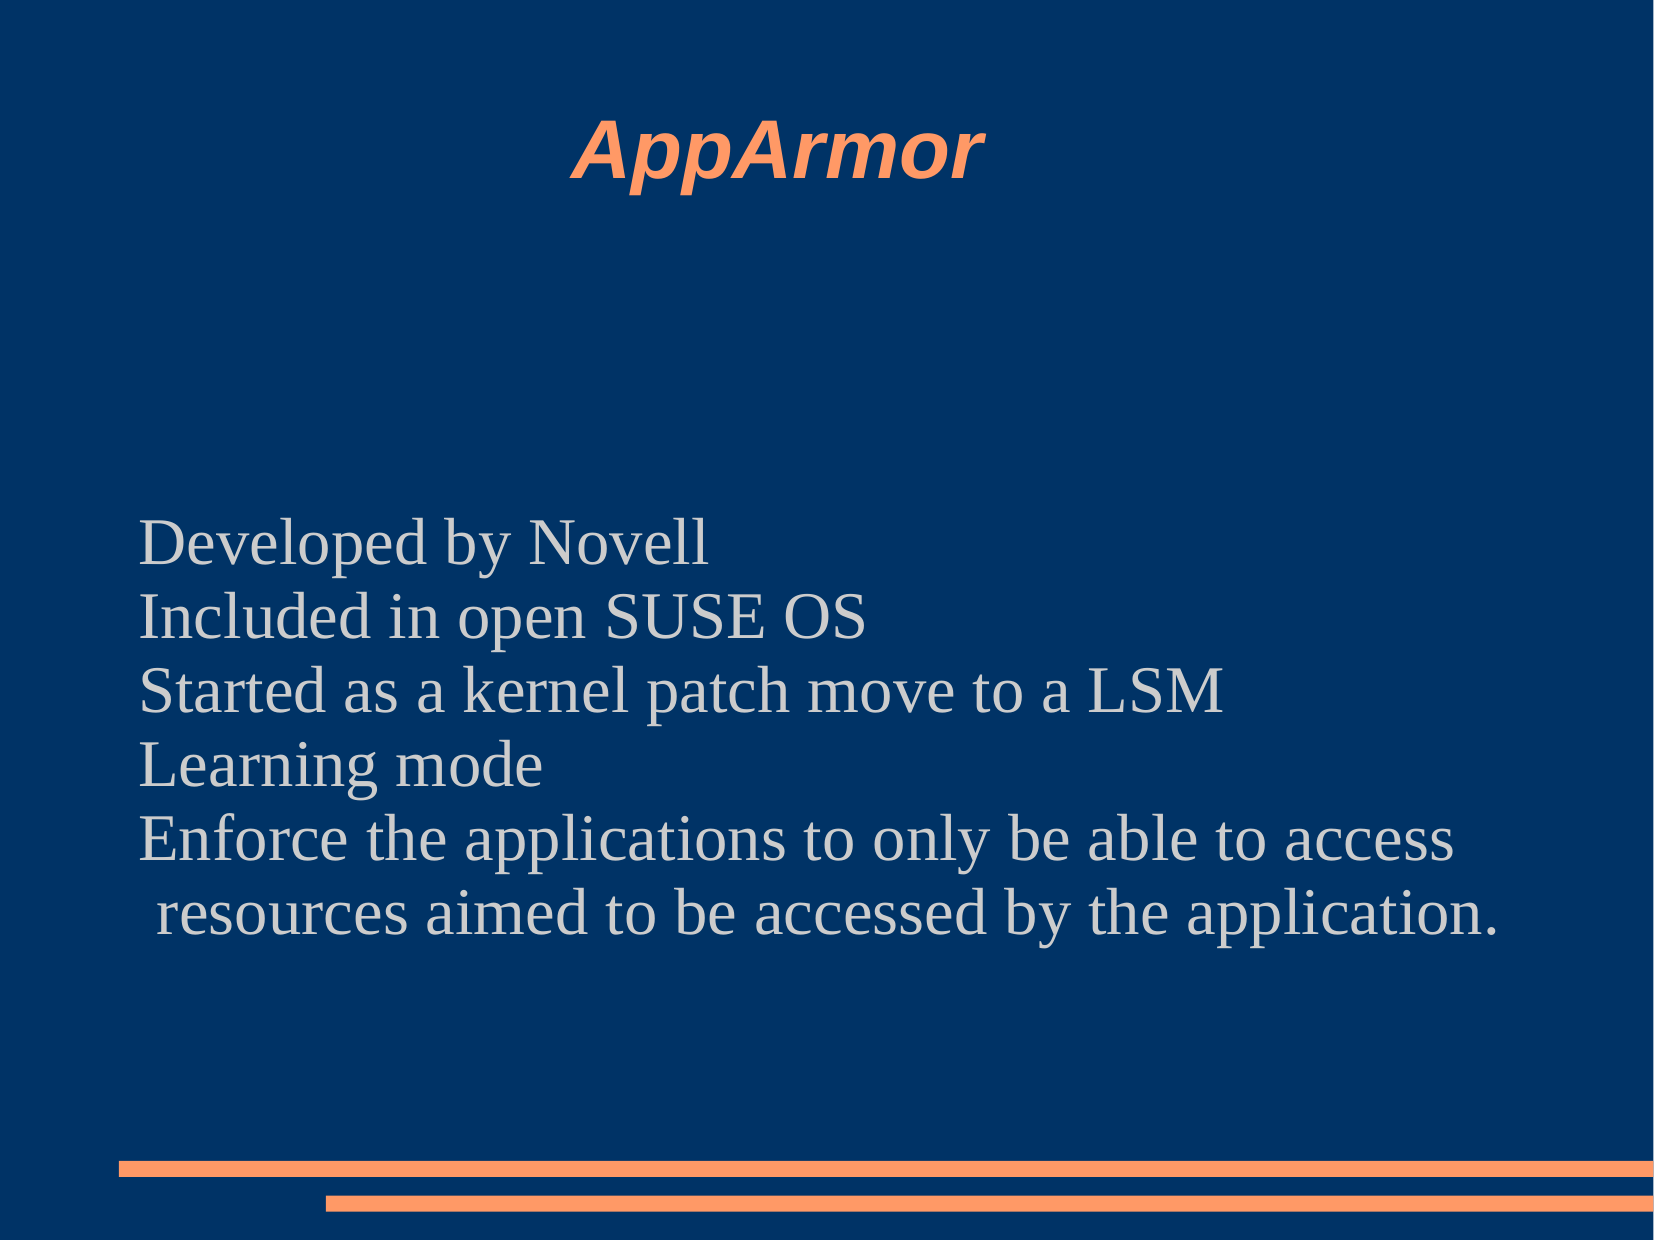

# AppArmor
 Developed by Novell
 Included in open SUSE OS
 Started as a kernel patch move to a LSM
 Learning mode
 Enforce the applications to only be able to access resources aimed to be accessed by the application.